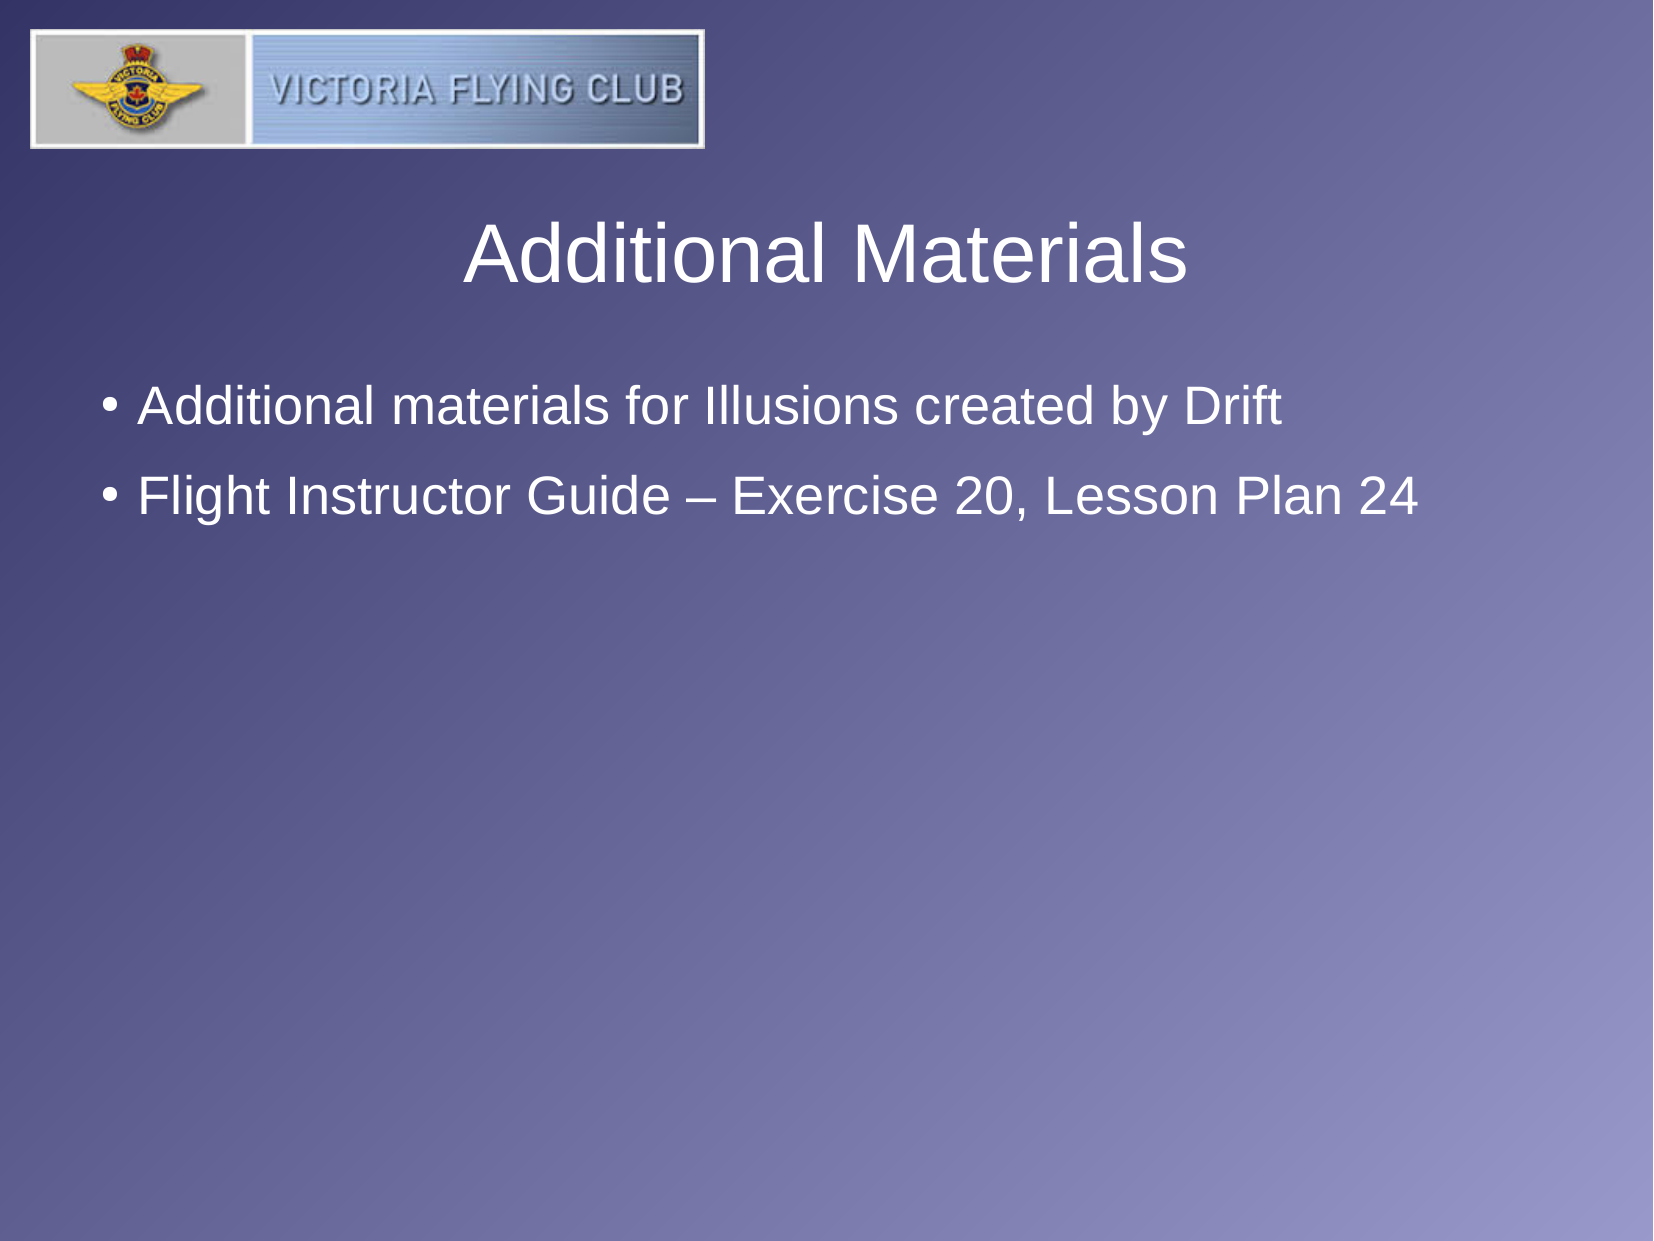

# Additional Materials
Additional materials for Illusions created by Drift
Flight Instructor Guide – Exercise 20, Lesson Plan 24